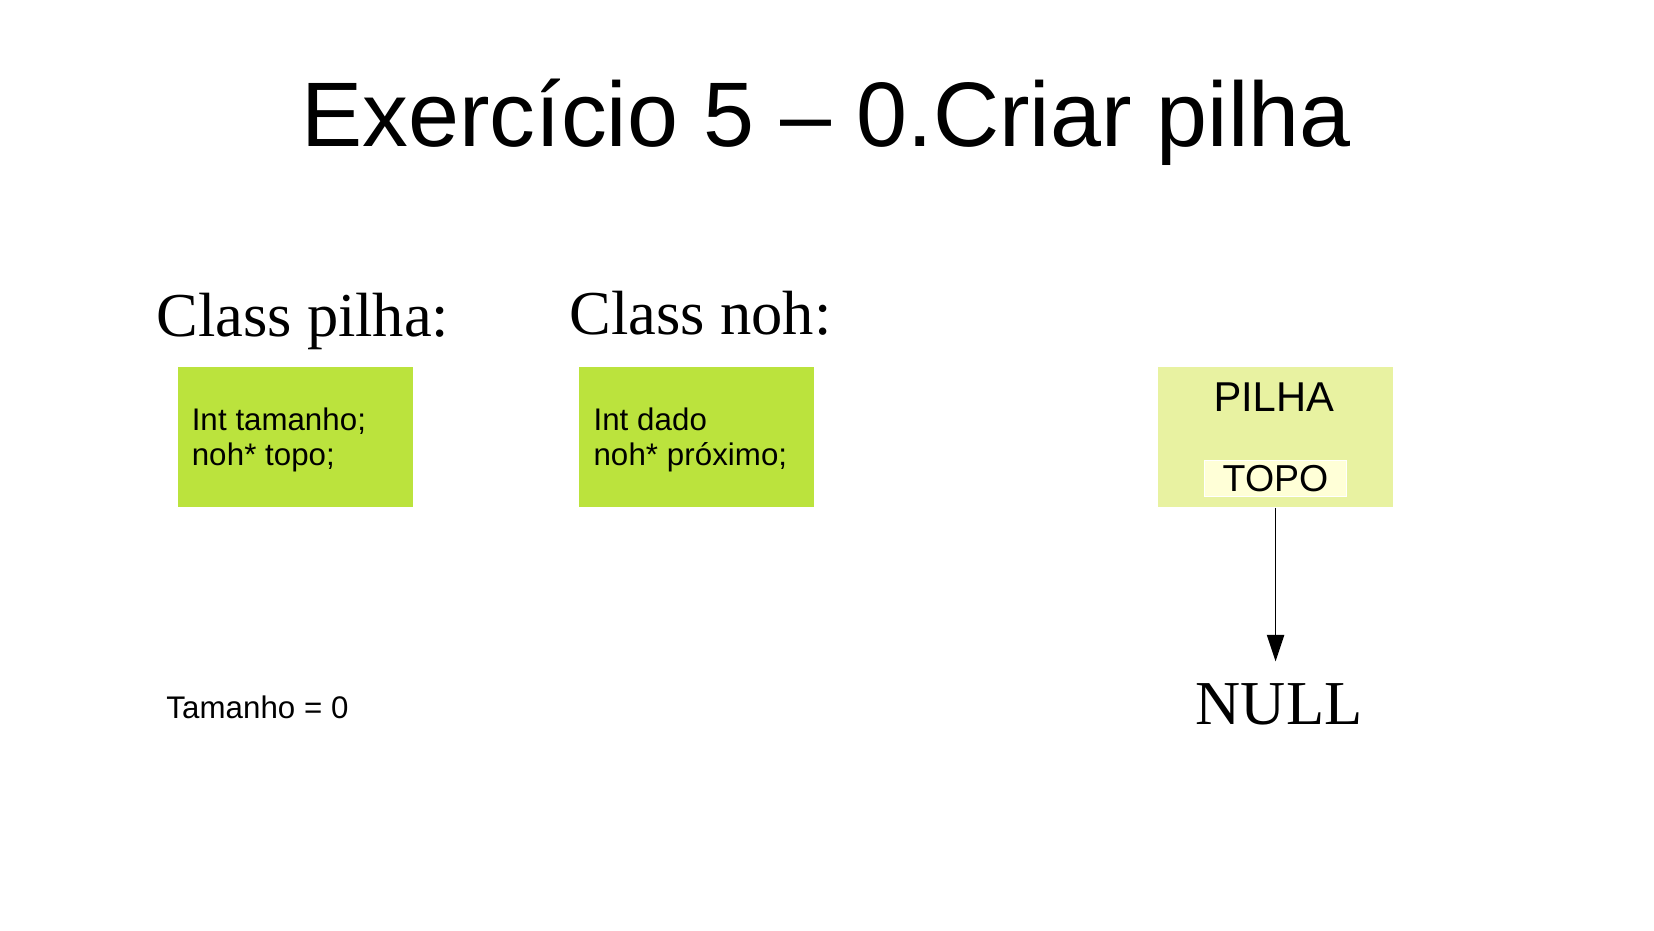

# Exercício 5 – 0.Criar pilha
Class noh:
Class pilha:
Int tamanho;
noh* topo;
Int dado
noh* próximo;
PILHA
TOPO
NULL
Tamanho = 0